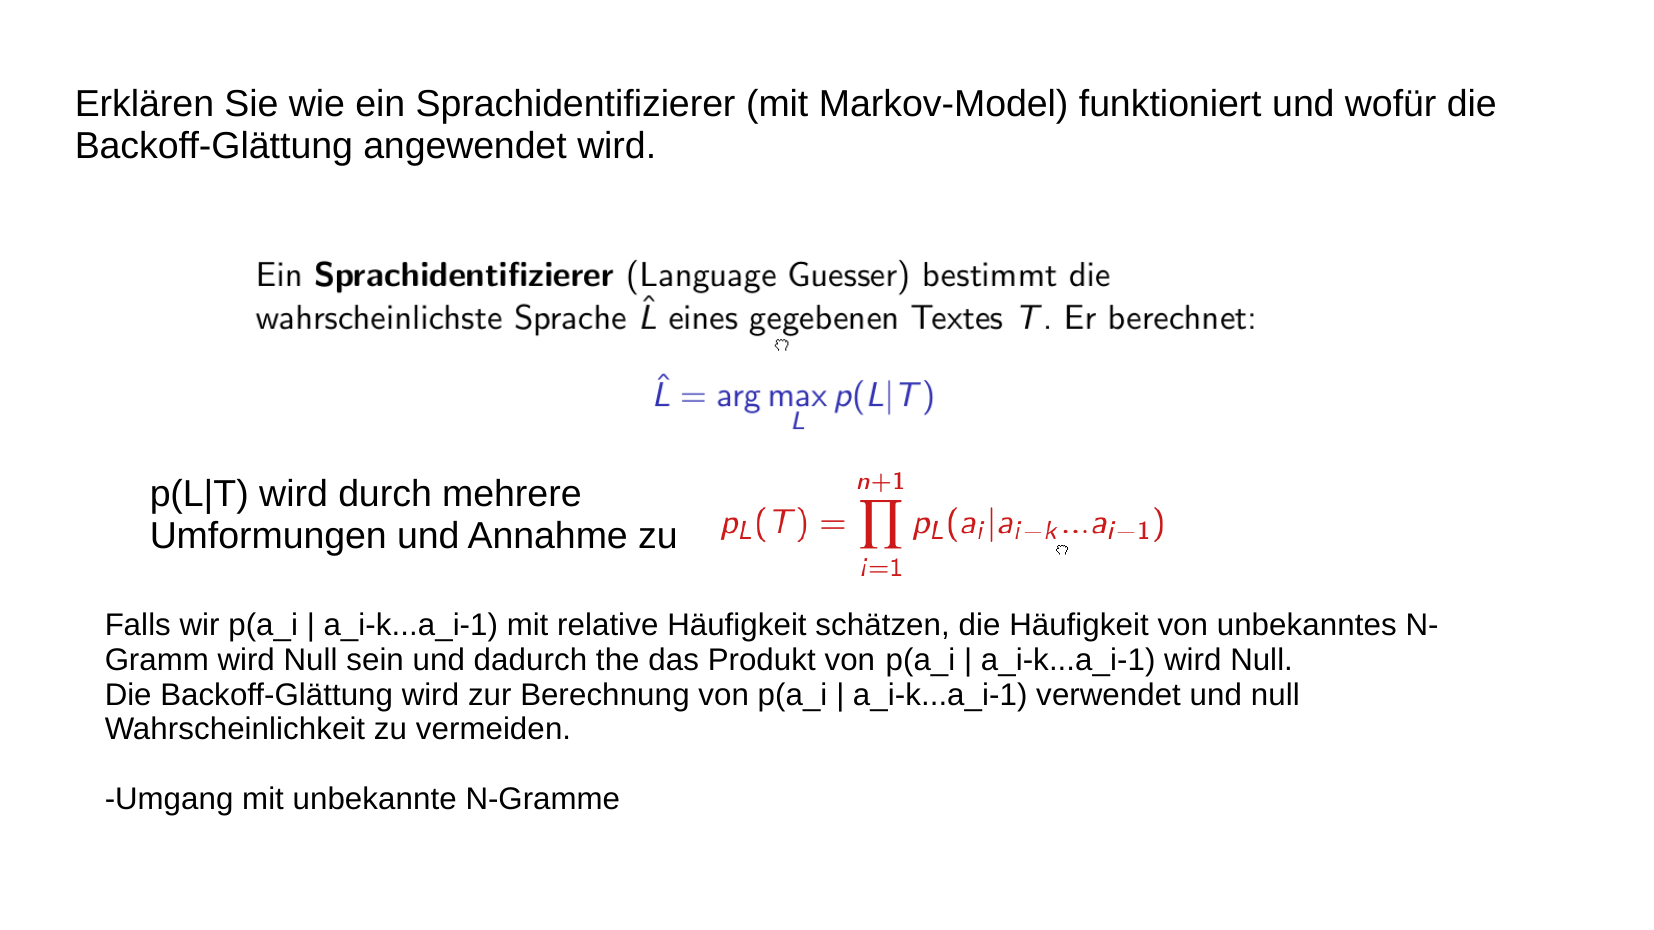

Erklären Sie wie ein Sprachidentifizierer (mit Markov-Model) funktioniert und wofür die Backoff-Glättung angewendet wird.
p(L|T) wird durch mehrere Umformungen und Annahme zu
Falls wir p(a_i | a_i-k...a_i-1) mit relative Häufigkeit schätzen, die Häufigkeit von unbekanntes N-Gramm wird Null sein und dadurch the das Produkt von p(a_i | a_i-k...a_i-1) wird Null.
Die Backoff-Glättung wird zur Berechnung von p(a_i | a_i-k...a_i-1) verwendet und null Wahrscheinlichkeit zu vermeiden.
-Umgang mit unbekannte N-Gramme